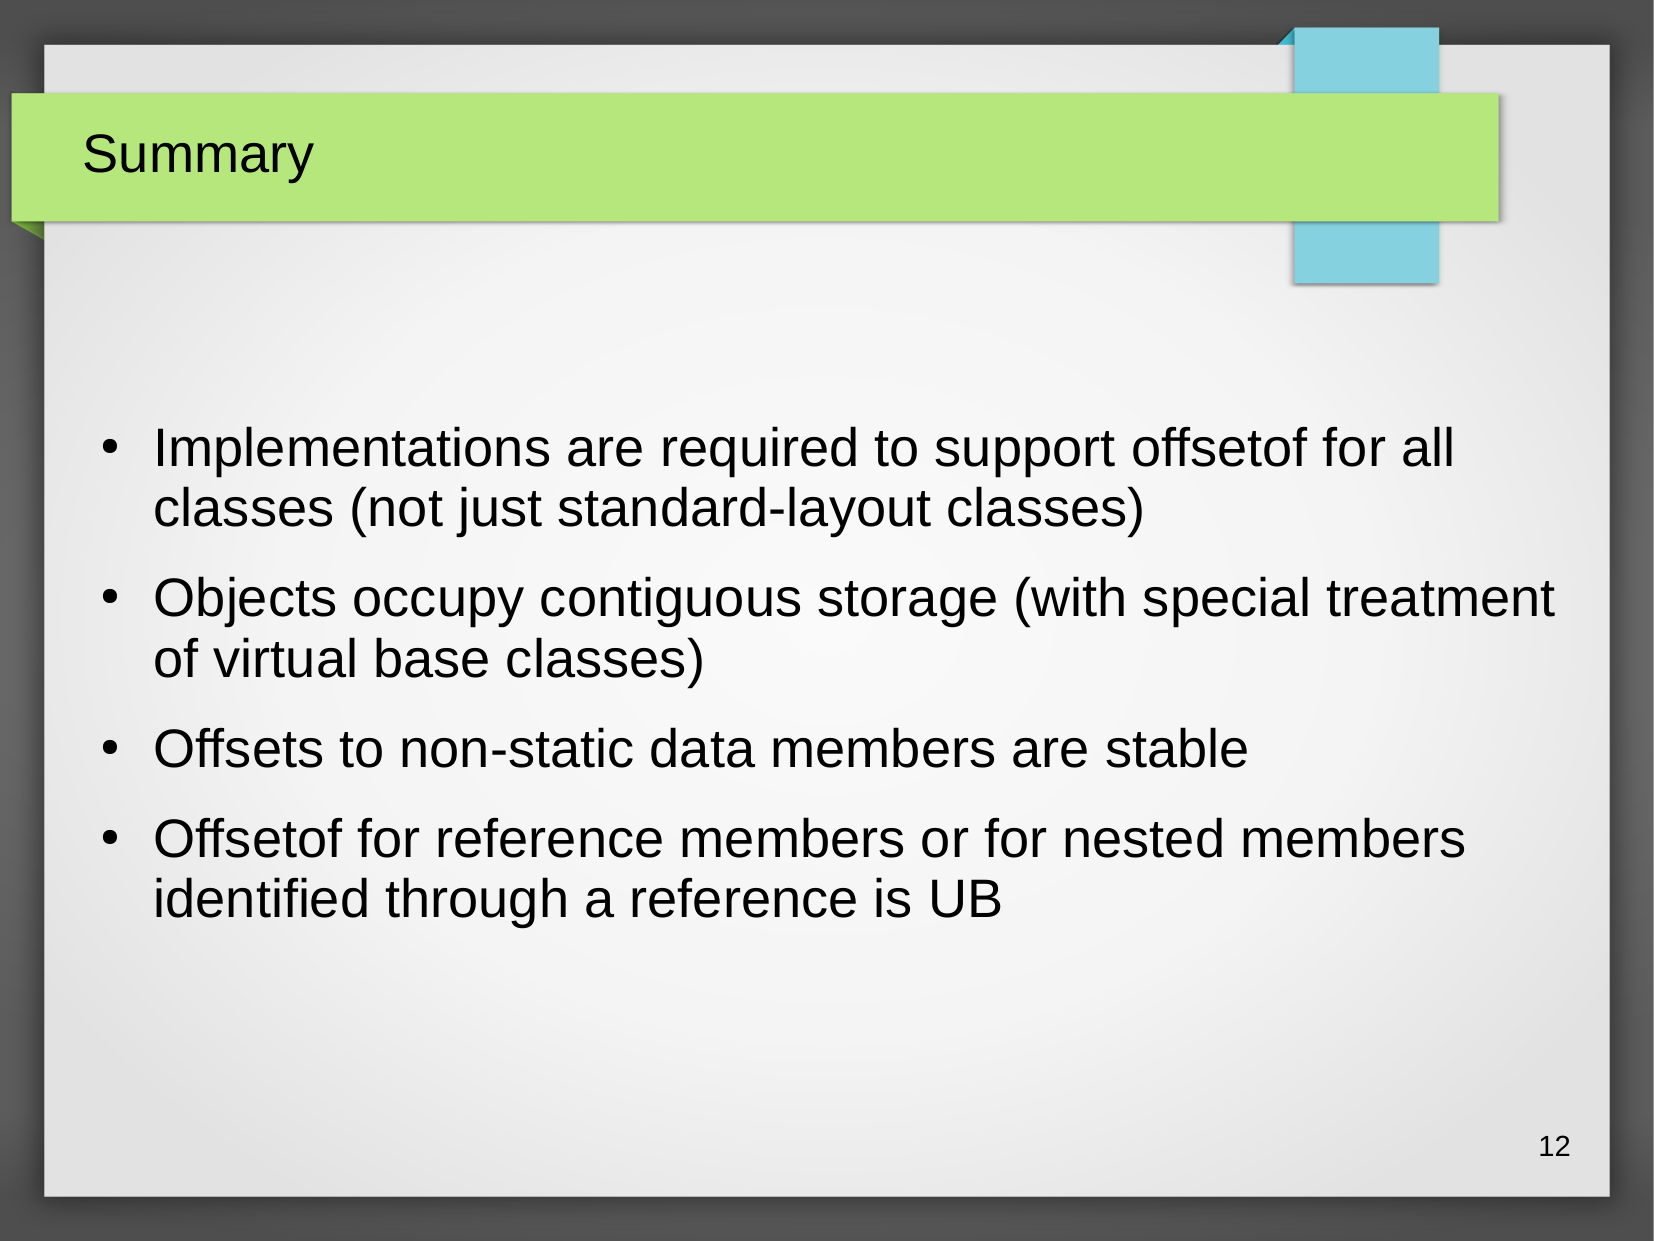

# Summary
Implementations are required to support offsetof for all classes (not just standard-layout classes)
Objects occupy contiguous storage (with special treatment of virtual base classes)
Offsets to non-static data members are stable
Offsetof for reference members or for nested members identified through a reference is UB
12